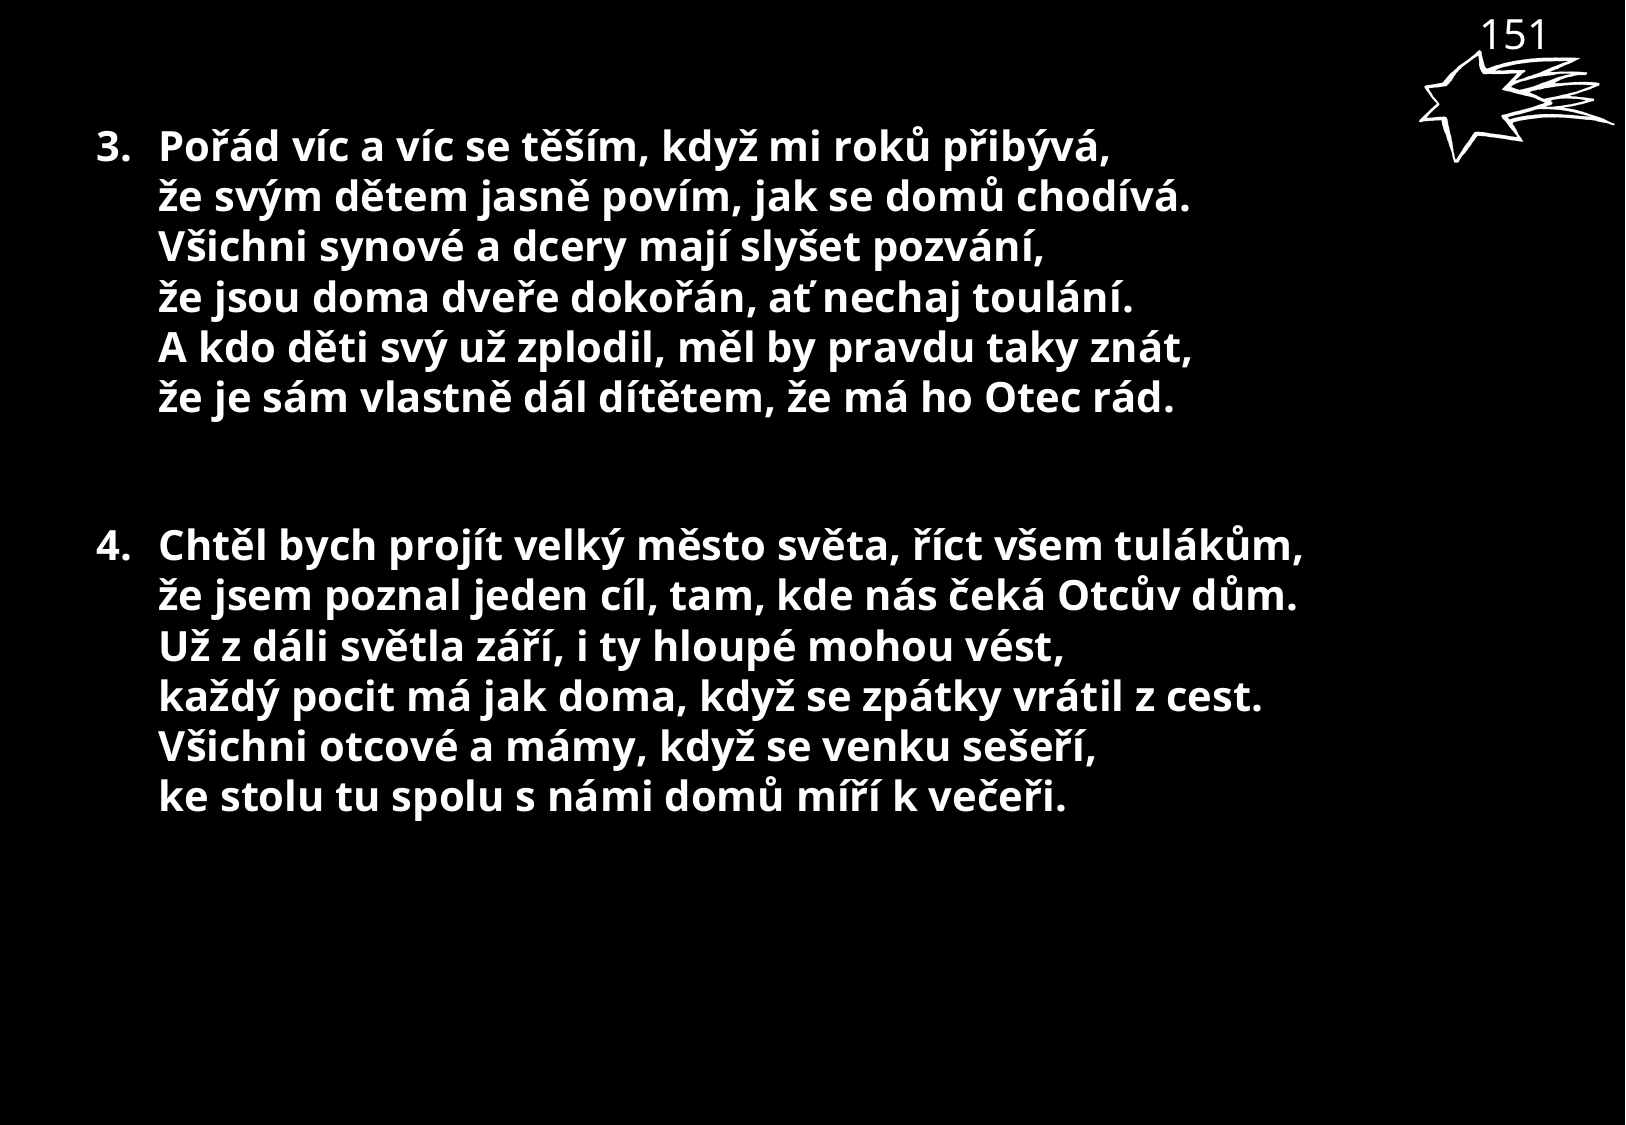

151
# 3.	Pořád víc a víc se těším, když mi roků přibývá, že svým dětem jasně povím, jak se domů chodívá. Všichni synové a dcery mají slyšet pozvání, že jsou doma dveře dokořán, ať nechaj toulání. A kdo děti svý už zplodil, měl by pravdu taky znát, že je sám vlastně dál dítětem, že má ho Otec rád.
4.	Chtěl bych projít velký město světa, říct všem tulákům,
že jsem poznal jeden cíl, tam, kde nás čeká Otcův dům.
Už z dáli světla září, i ty hloupé mohou vést,
každý pocit má jak doma, když se zpátky vrátil z cest.
Všichni otcové a mámy, když se venku sešeří,
ke stolu tu spolu s námi domů míří k večeři.